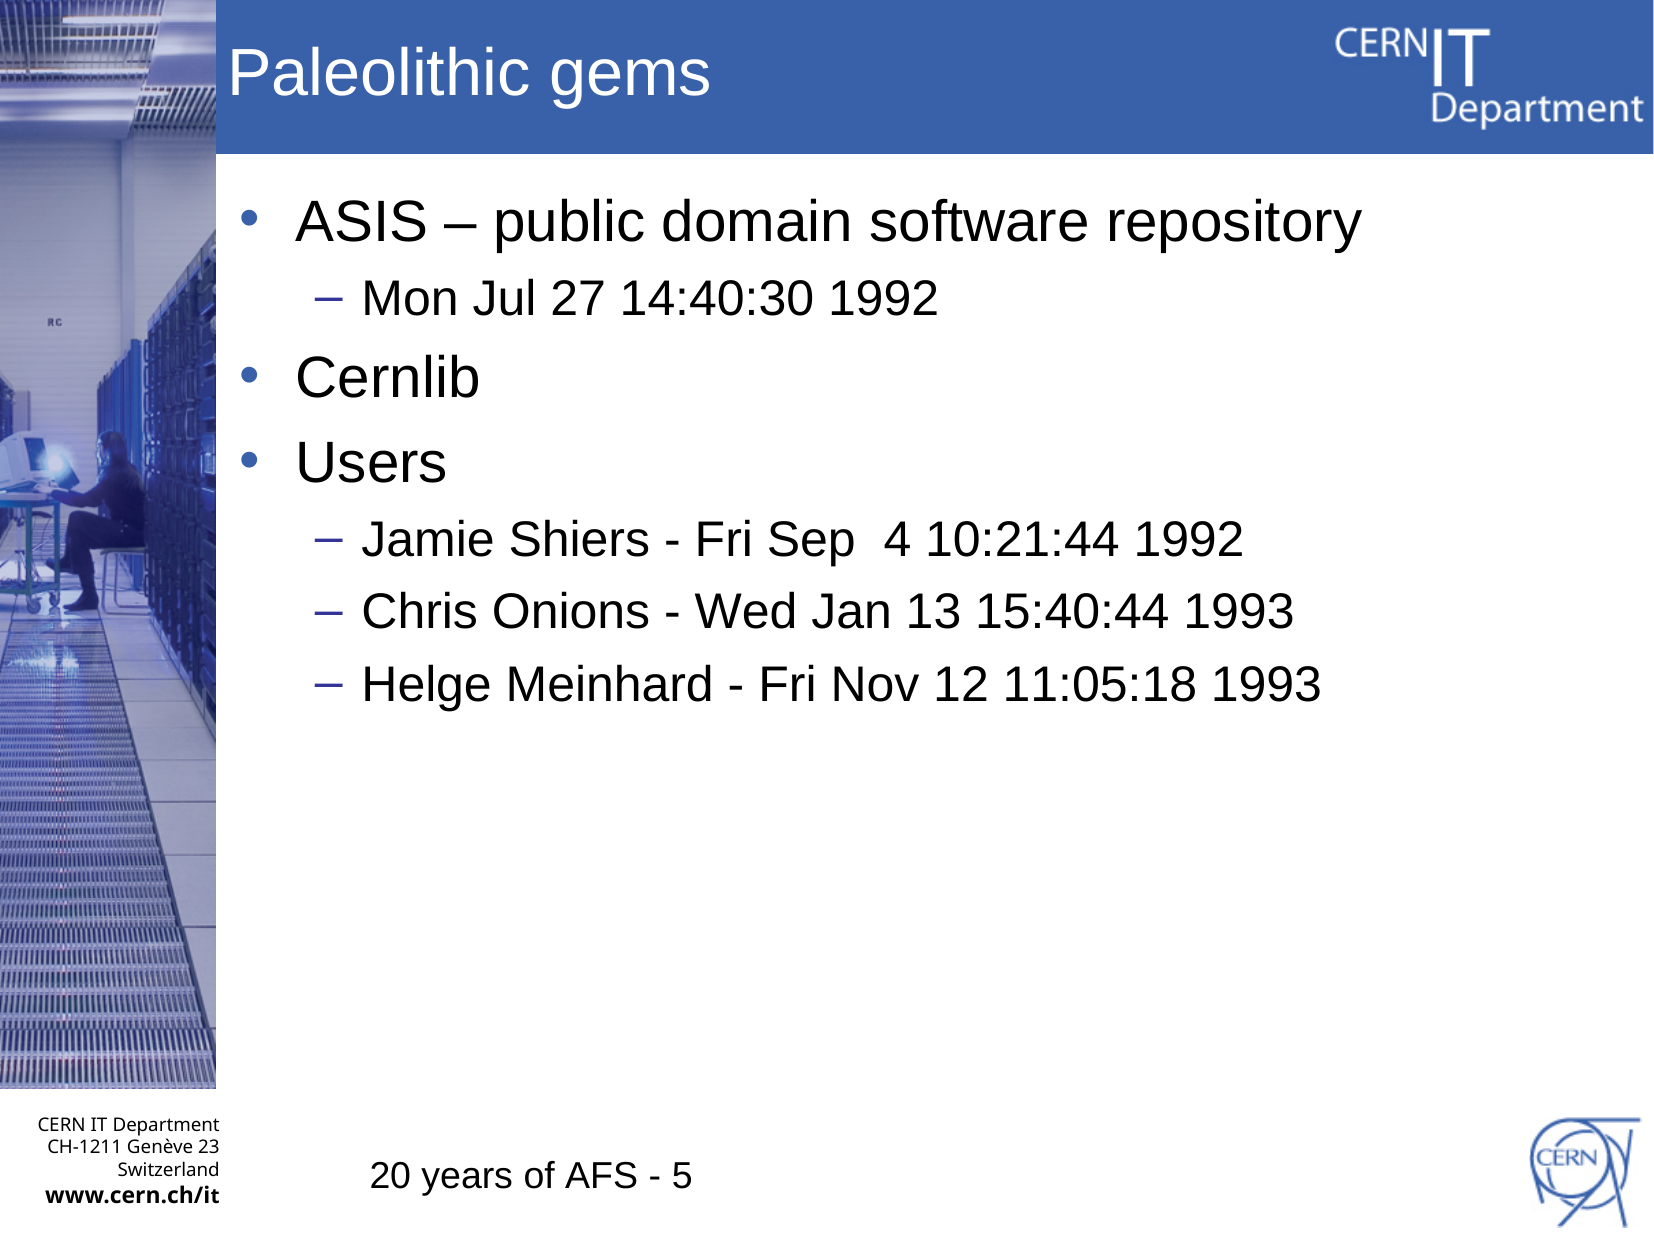

# Paleolithic gems
ASIS – public domain software repository
Mon Jul 27 14:40:30 1992
Cernlib
Users
Jamie Shiers - Fri Sep 4 10:21:44 1992
Chris Onions - Wed Jan 13 15:40:44 1993
Helge Meinhard - Fri Nov 12 11:05:18 1993